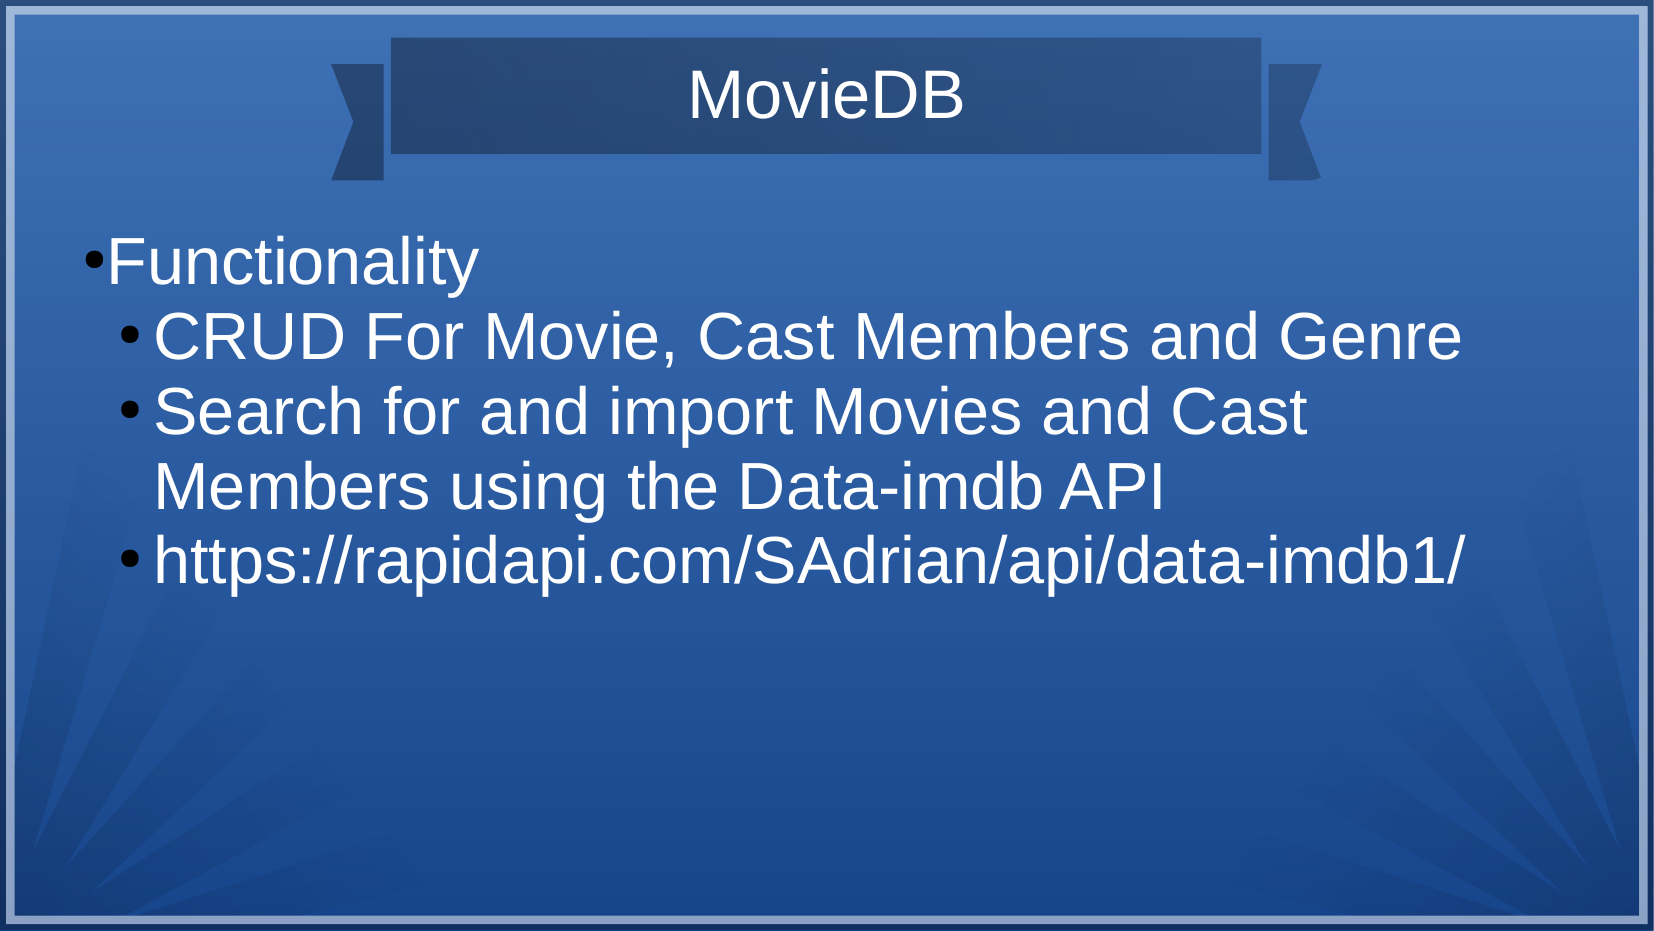

# MovieDB
Functionality
CRUD For Movie, Cast Members and Genre
Search for and import Movies and Cast Members using the Data-imdb API
https://rapidapi.com/SAdrian/api/data-imdb1/